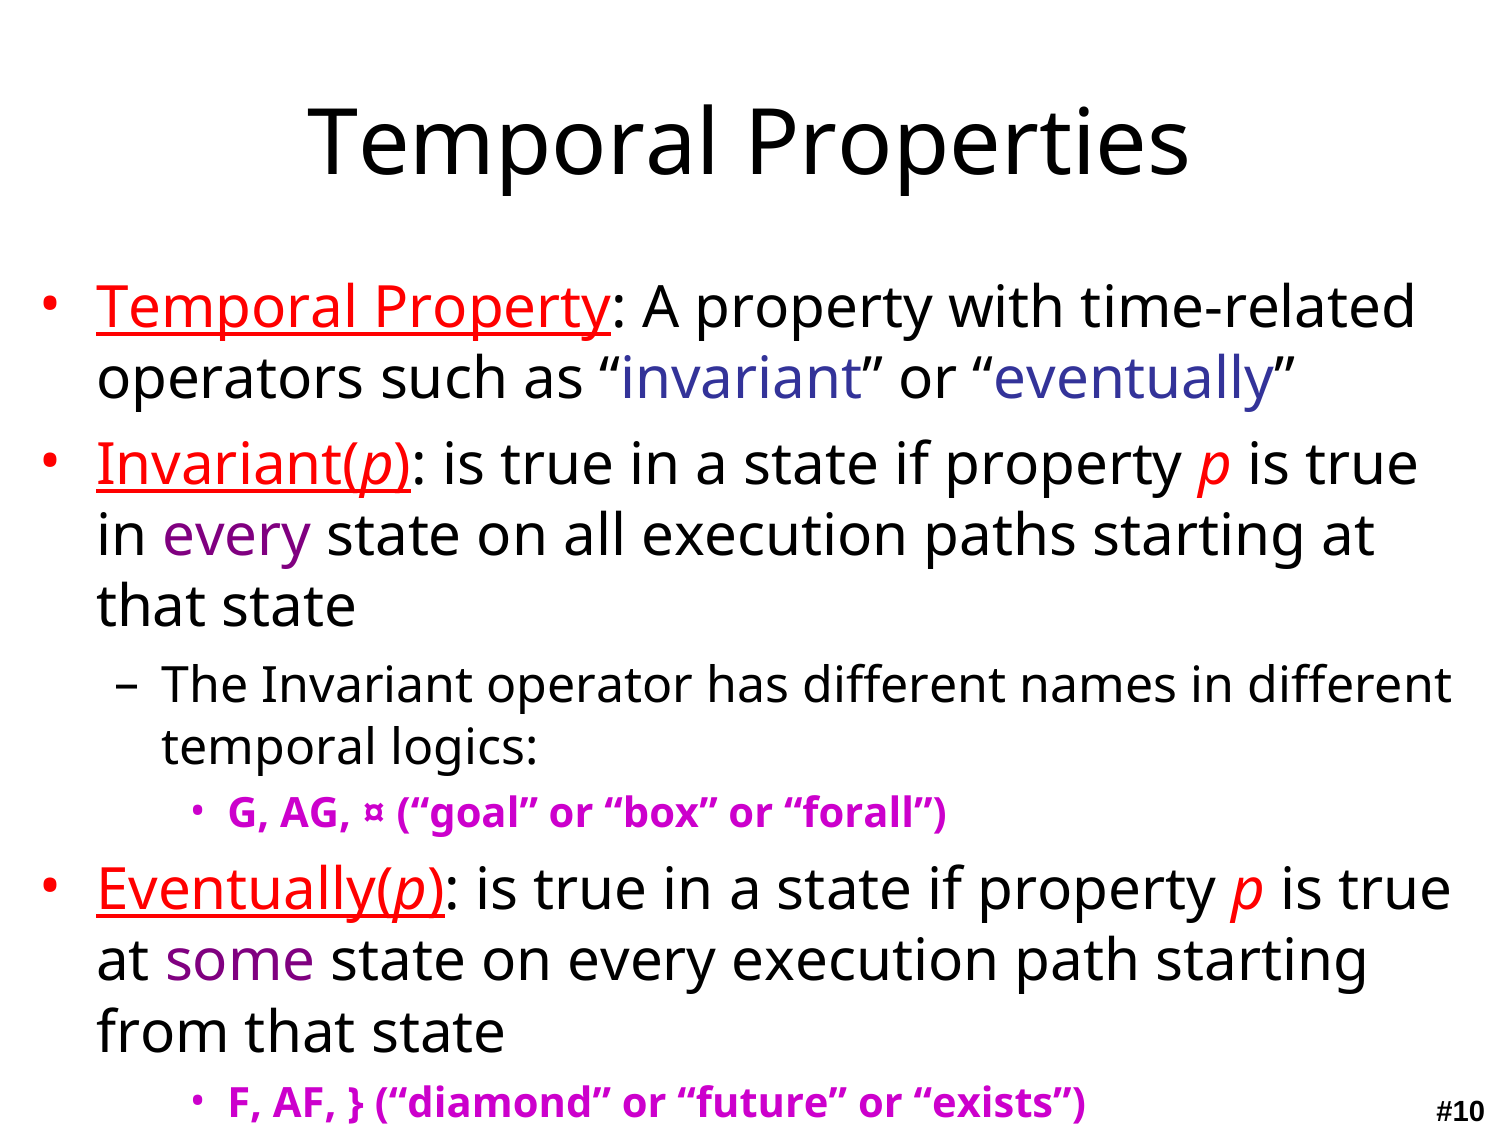

# Temporal Properties
Temporal Property: A property with time-related operators such as “invariant” or “eventually”
Invariant(p): is true in a state if property p is true in every state on all execution paths starting at that state
The Invariant operator has different names in different temporal logics:
G, AG, ¤ (“goal” or “box” or “forall”)
Eventually(p): is true in a state if property p is true at some state on every execution path starting from that state
F, AF, } (“diamond” or “future” or “exists”)
10